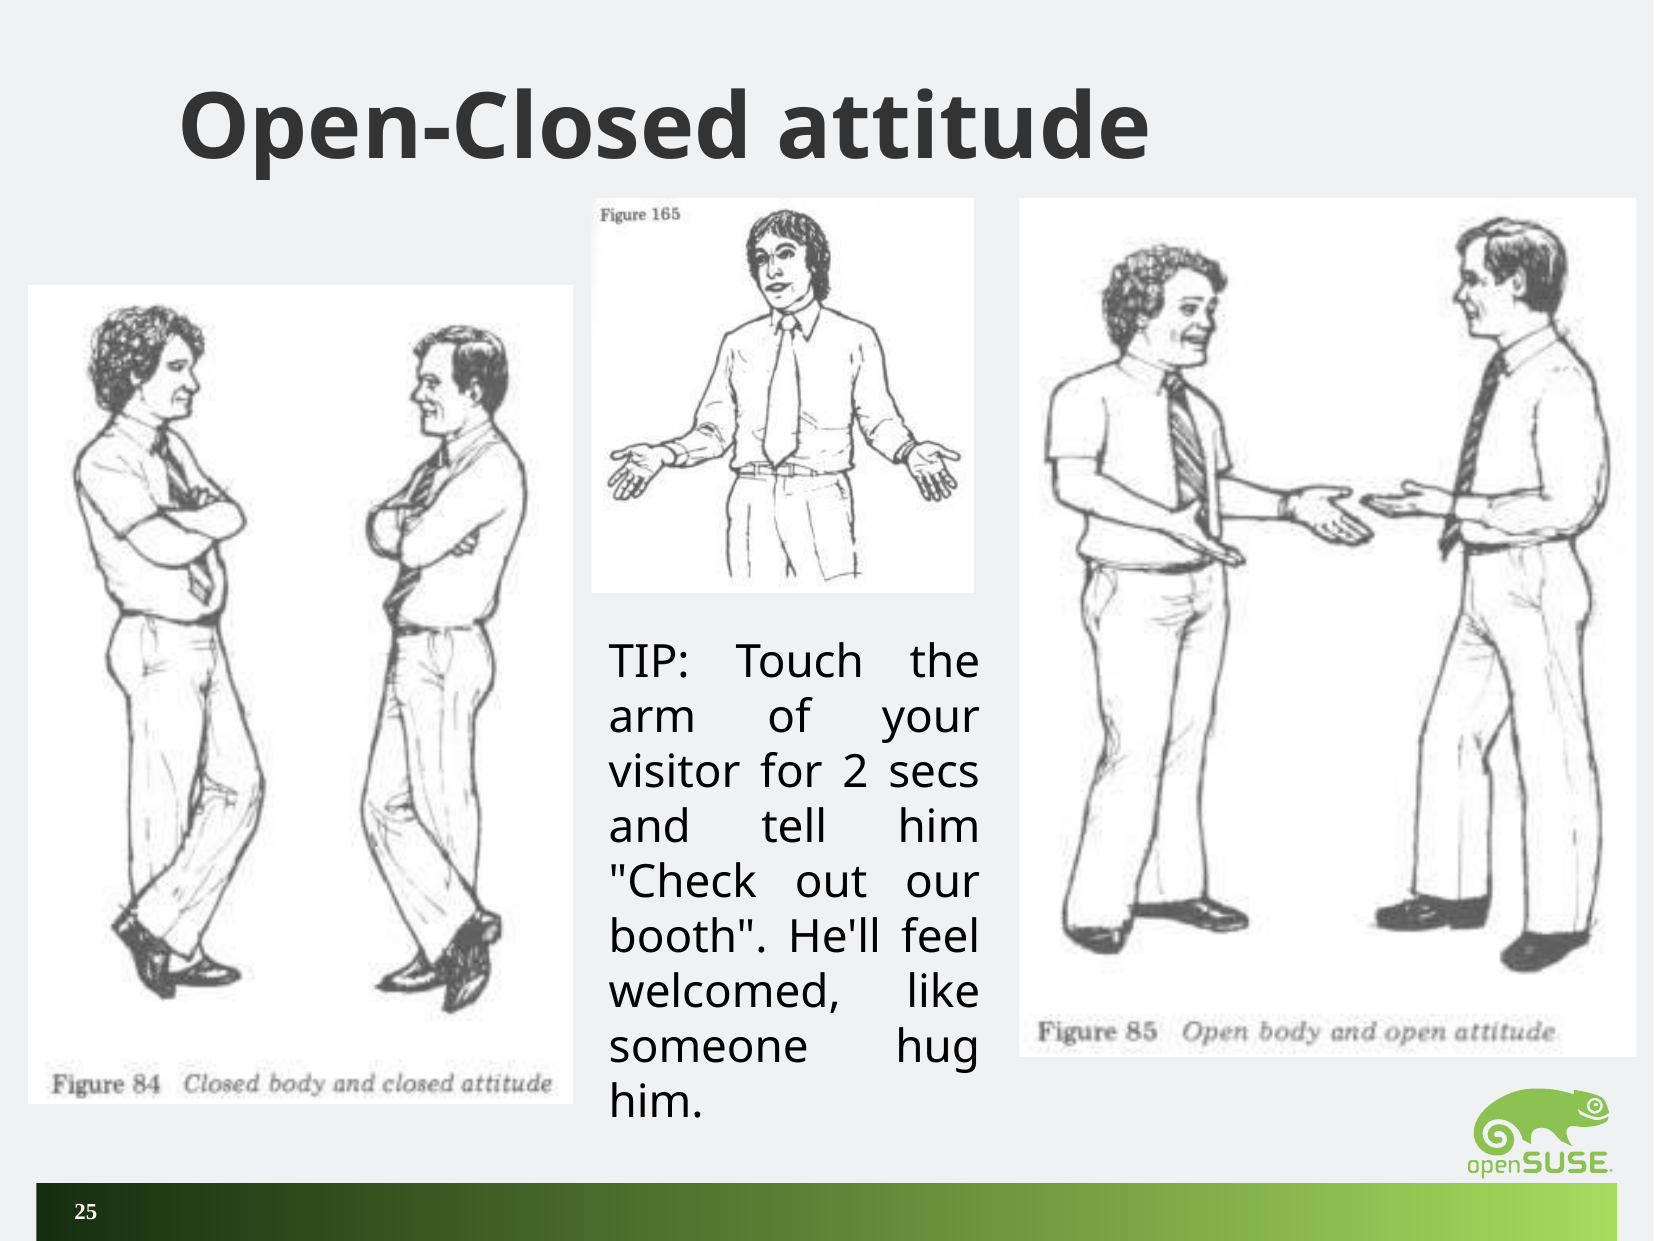

# Open-Closed attitude
TIP: Touch the arm of your visitor for 2 secs and tell him "Check out our booth". He'll feel welcomed, like someone hug him.
25